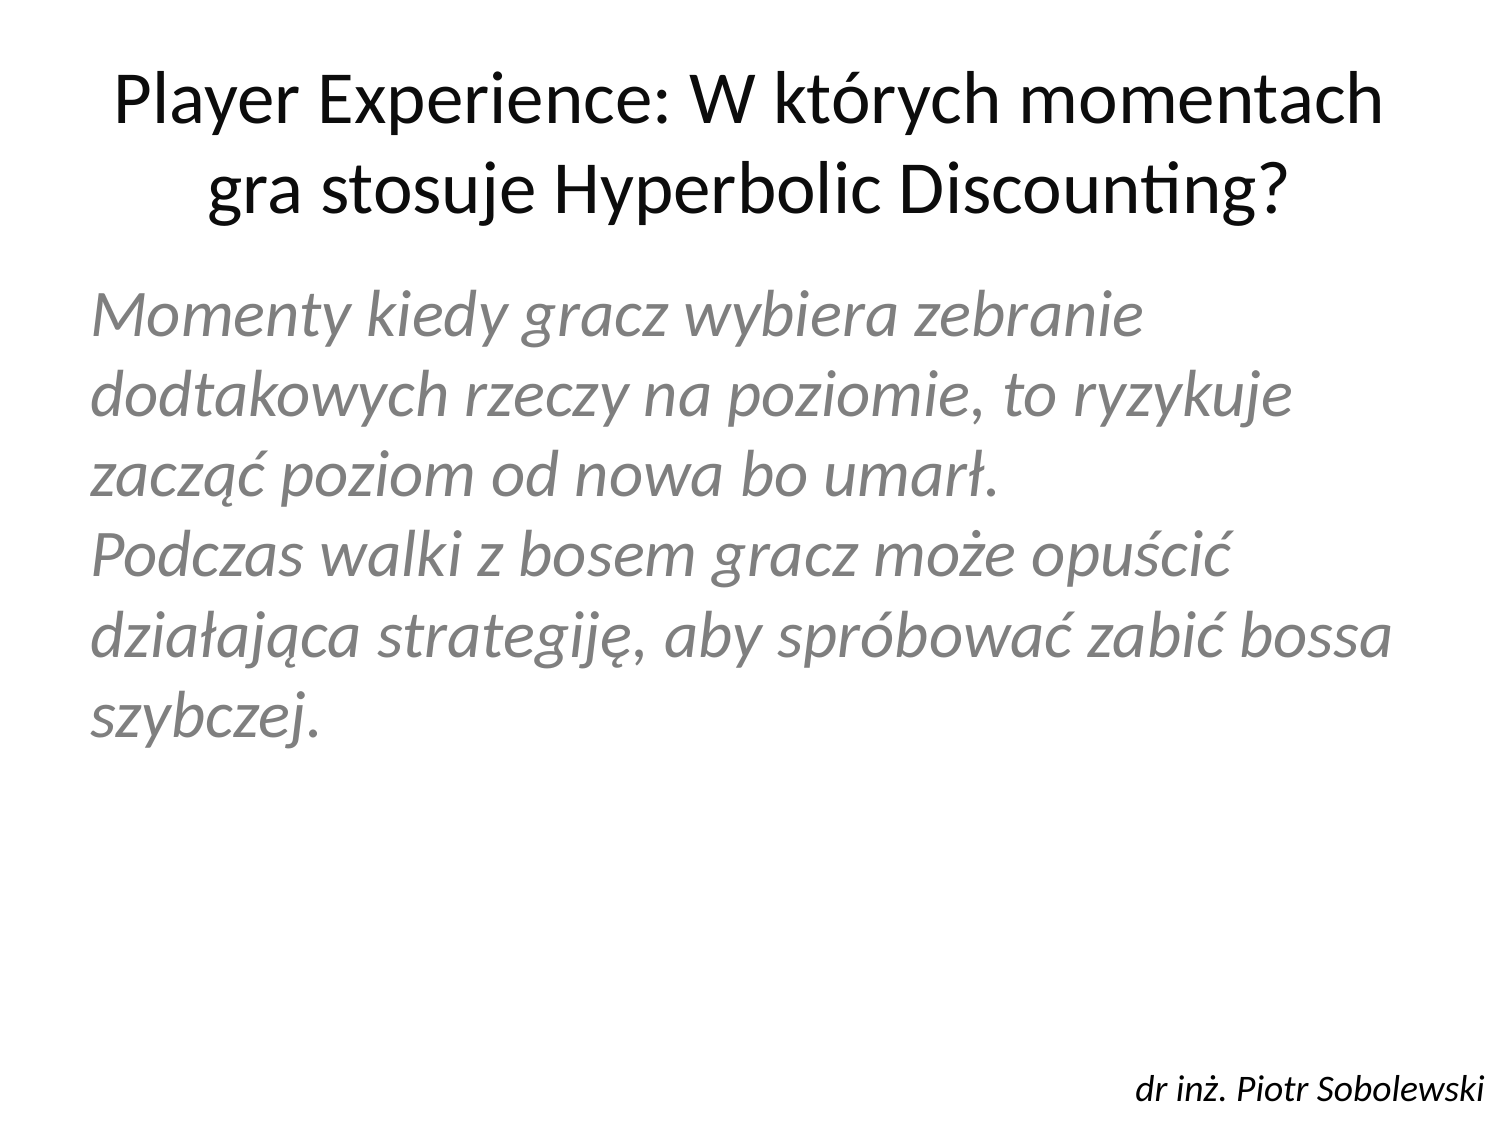

# Player Experience: W których momentach gra stosuje Hyperbolic Discounting?
Momenty kiedy gracz wybiera zebranie dodtakowych rzeczy na poziomie, to ryzykuje zacząć poziom od nowa bo umarł.
Podczas walki z bosem gracz może opuścić działająca strategiję, aby spróbować zabić bossa szybczej.
dr inż. Piotr Sobolewski